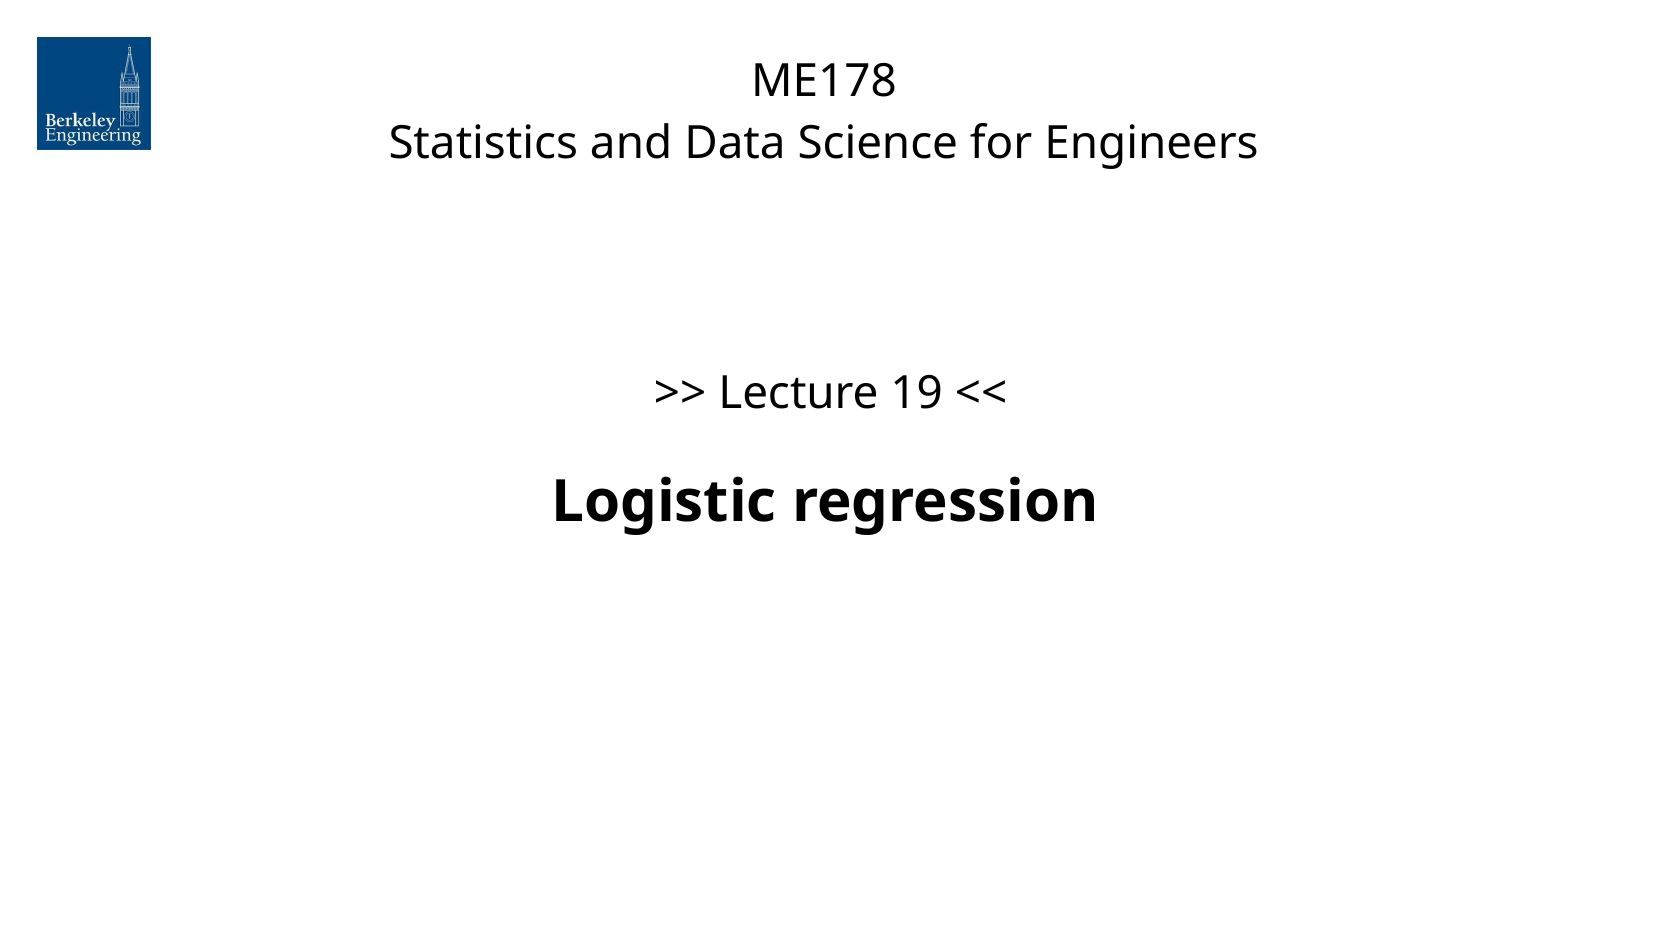

ME178
Statistics and Data Science for Engineers
>> Lecture 19 <<
Logistic regression